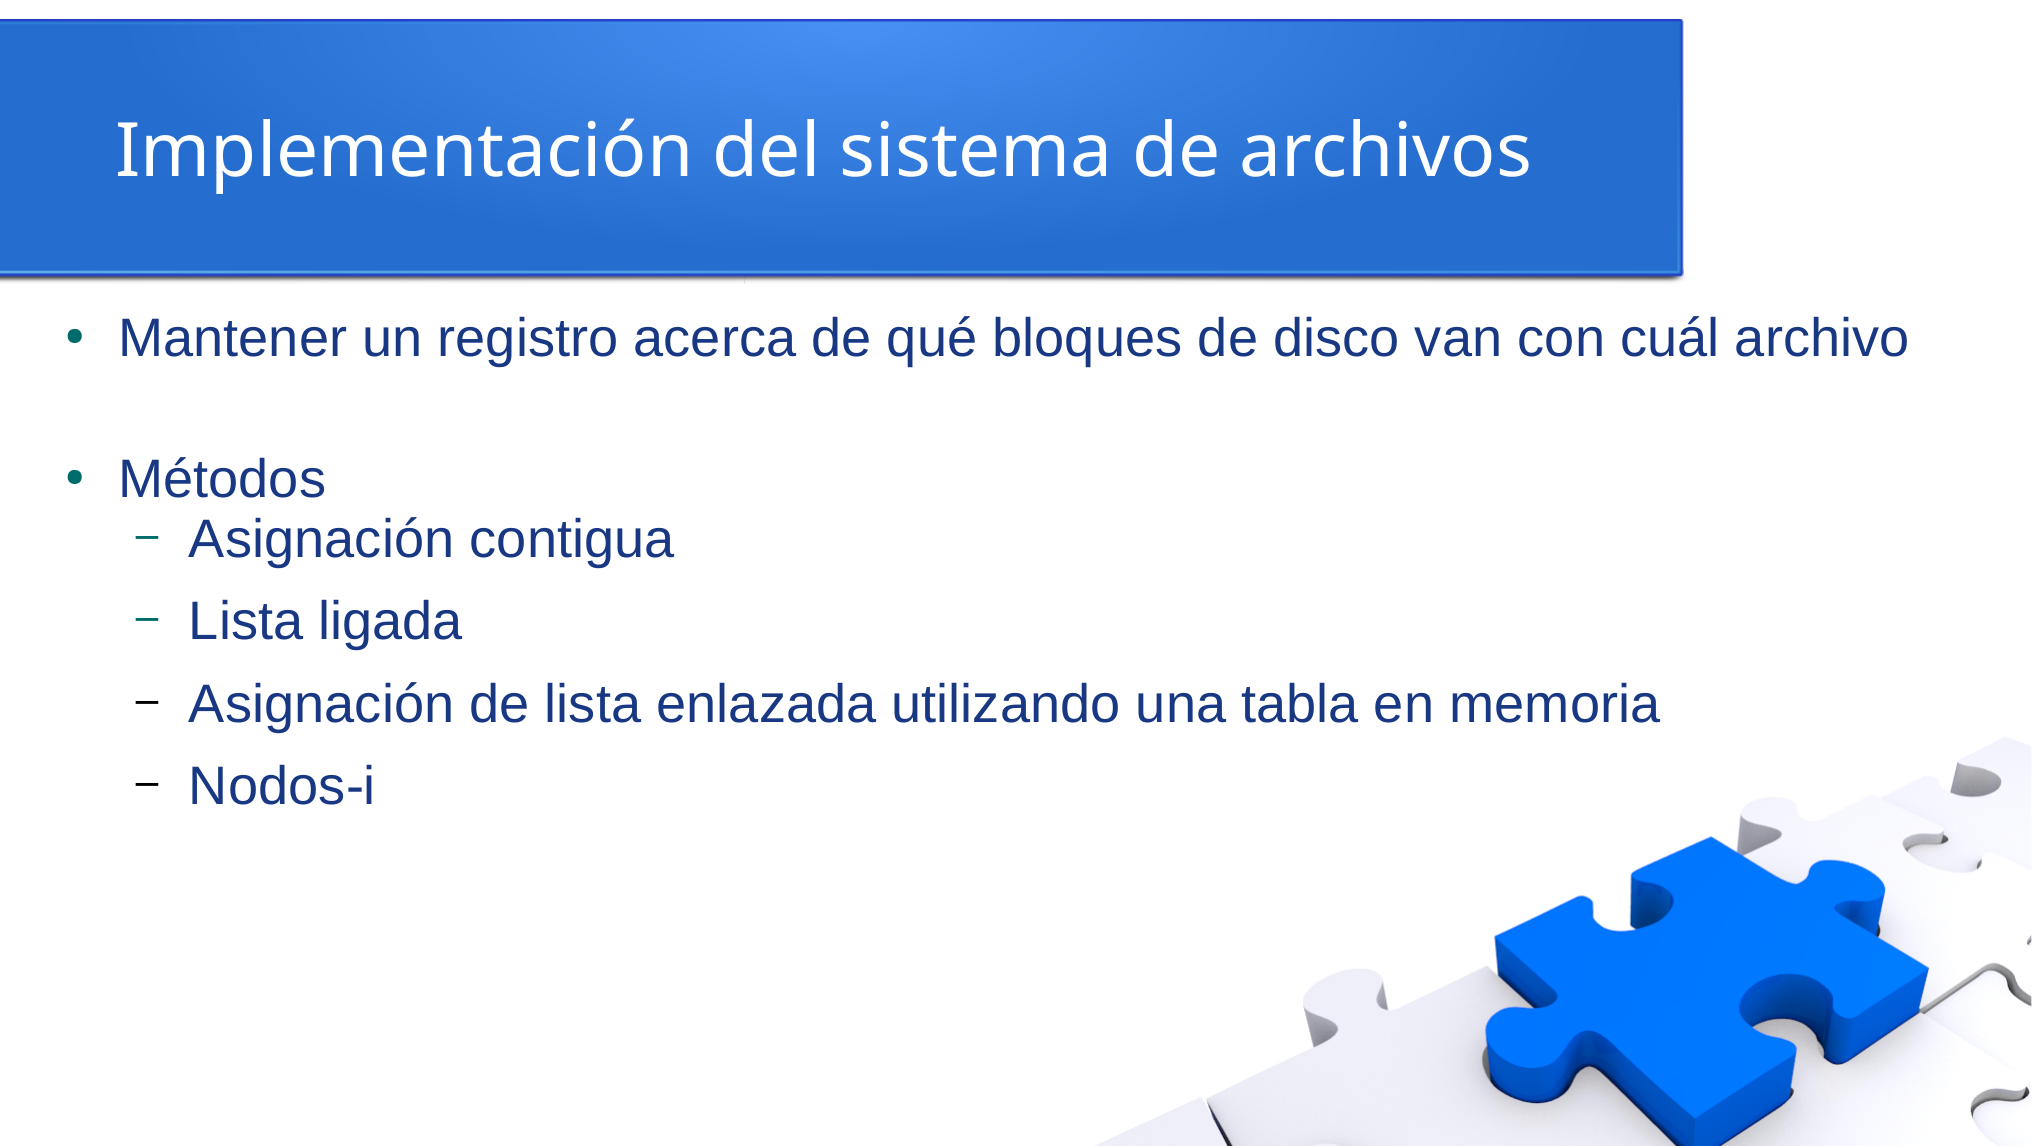

# Implementación del sistema de archivos
Mantener un registro acerca de qué bloques de disco van con cuál archivo
Métodos
Asignación contigua
Lista ligada
Asignación de lista enlazada utilizando una tabla en memoria
Nodos-i